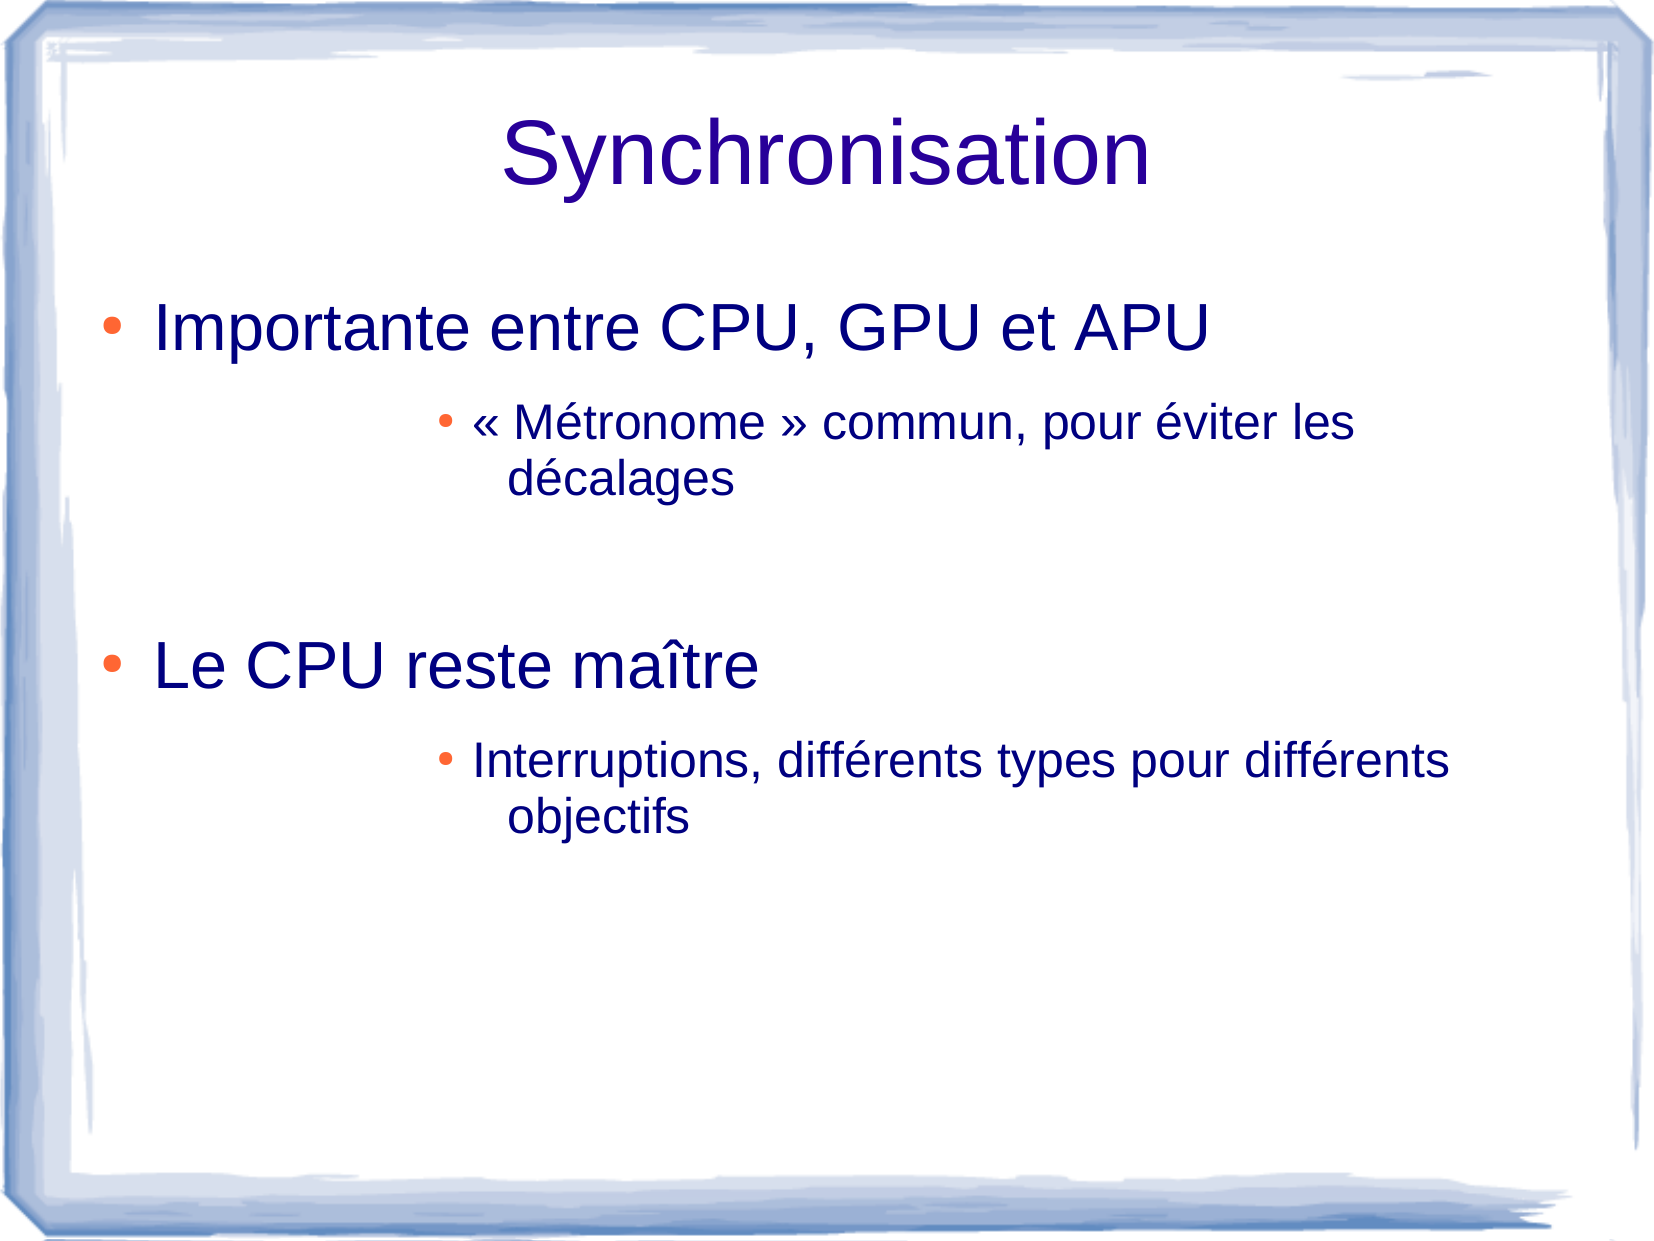

# Synchronisation
Importante entre CPU, GPU et APU
« Métronome » commun, pour éviter les décalages
Le CPU reste maître
Interruptions, différents types pour différents objectifs